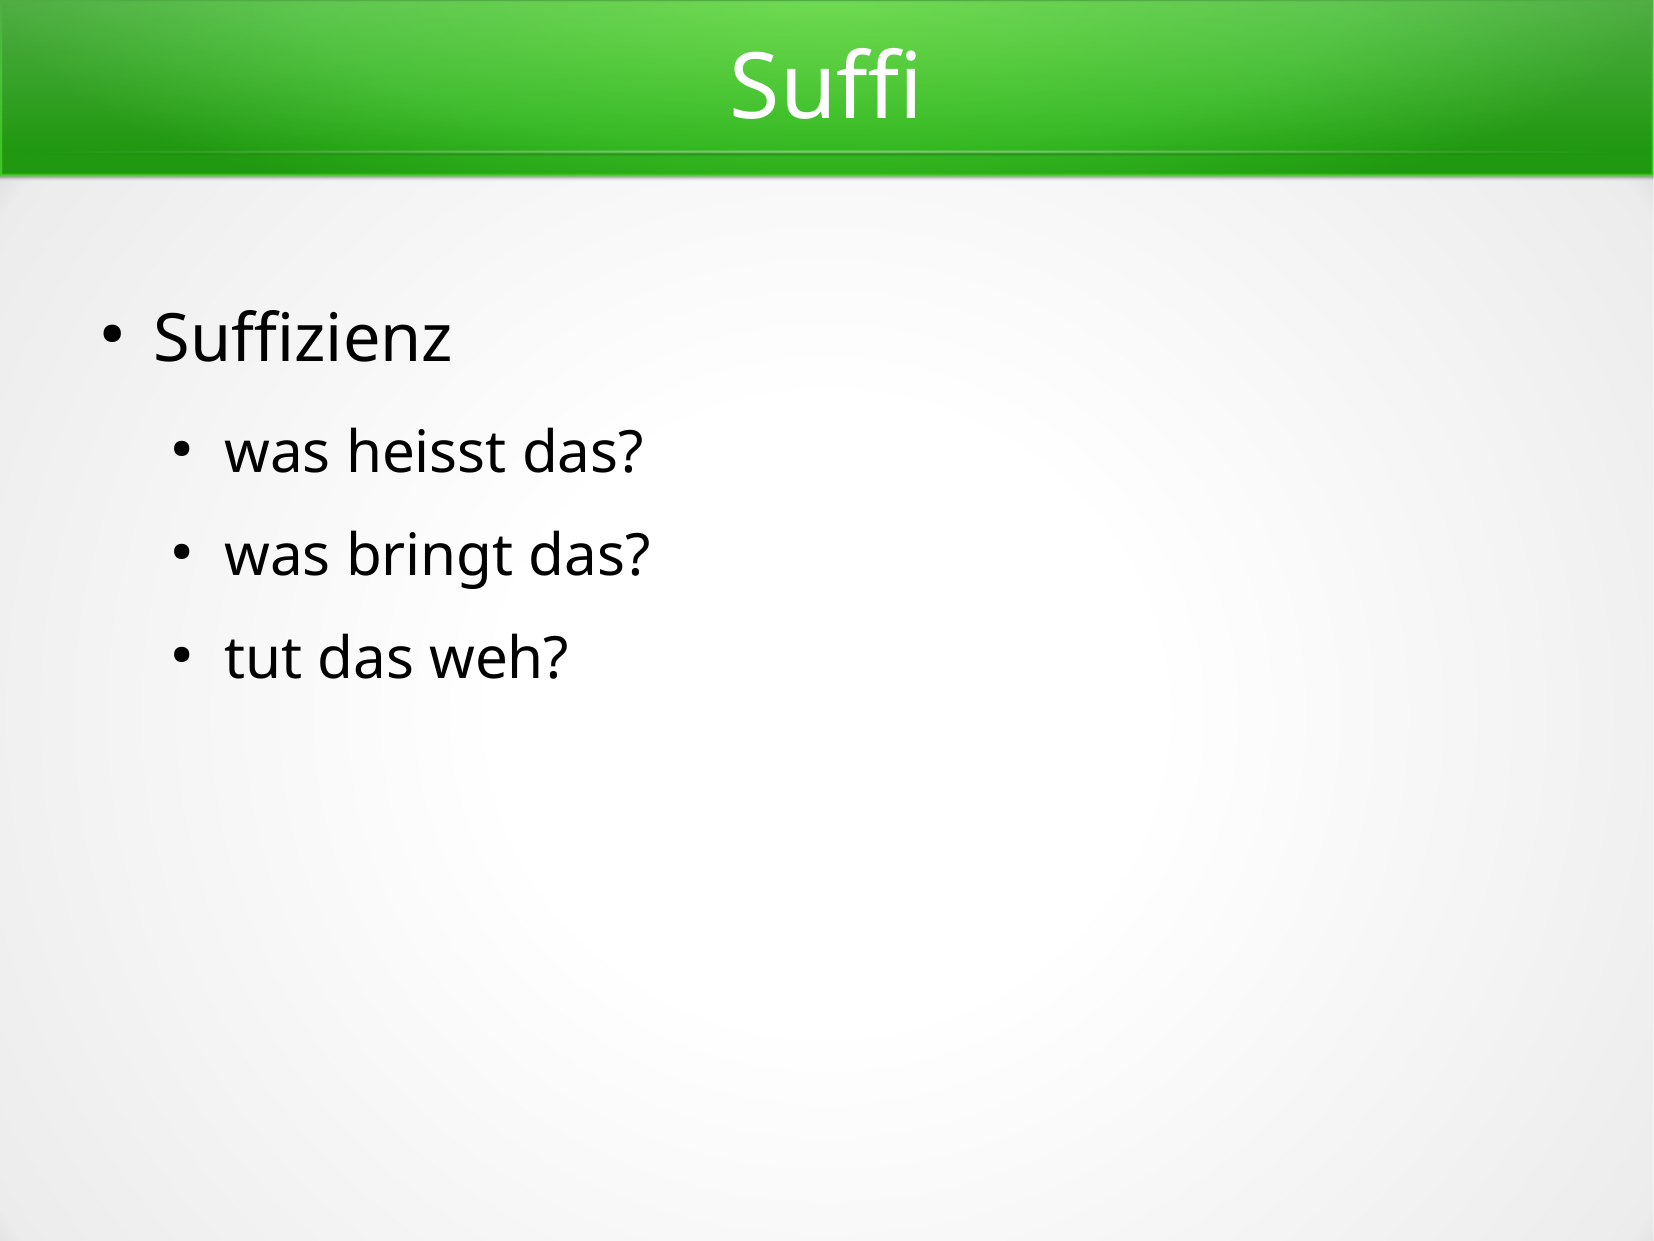

# Suffi
Suffizienz
was heisst das?
was bringt das?
tut das weh?